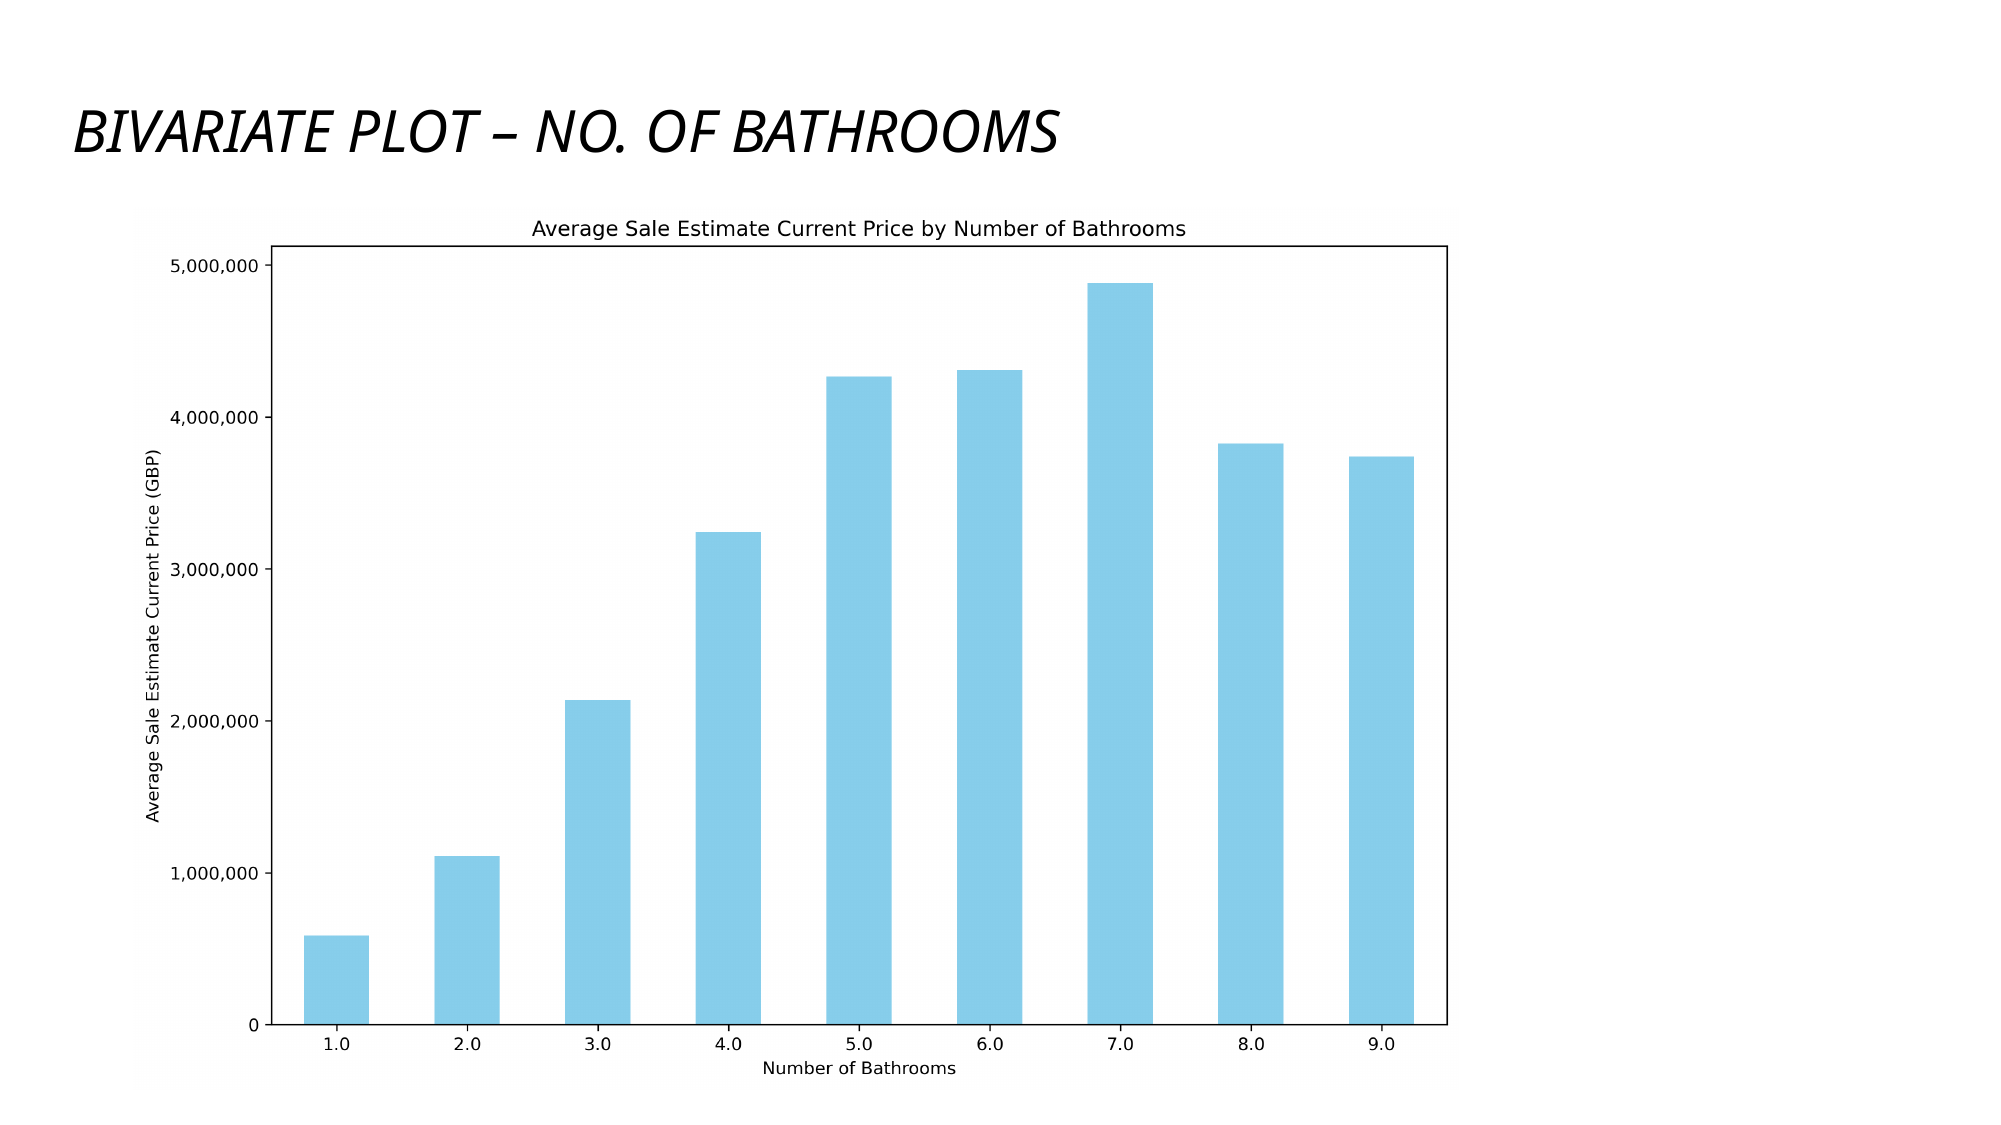

# BIVARIATE PLOT – NO. OF BATHROOMS